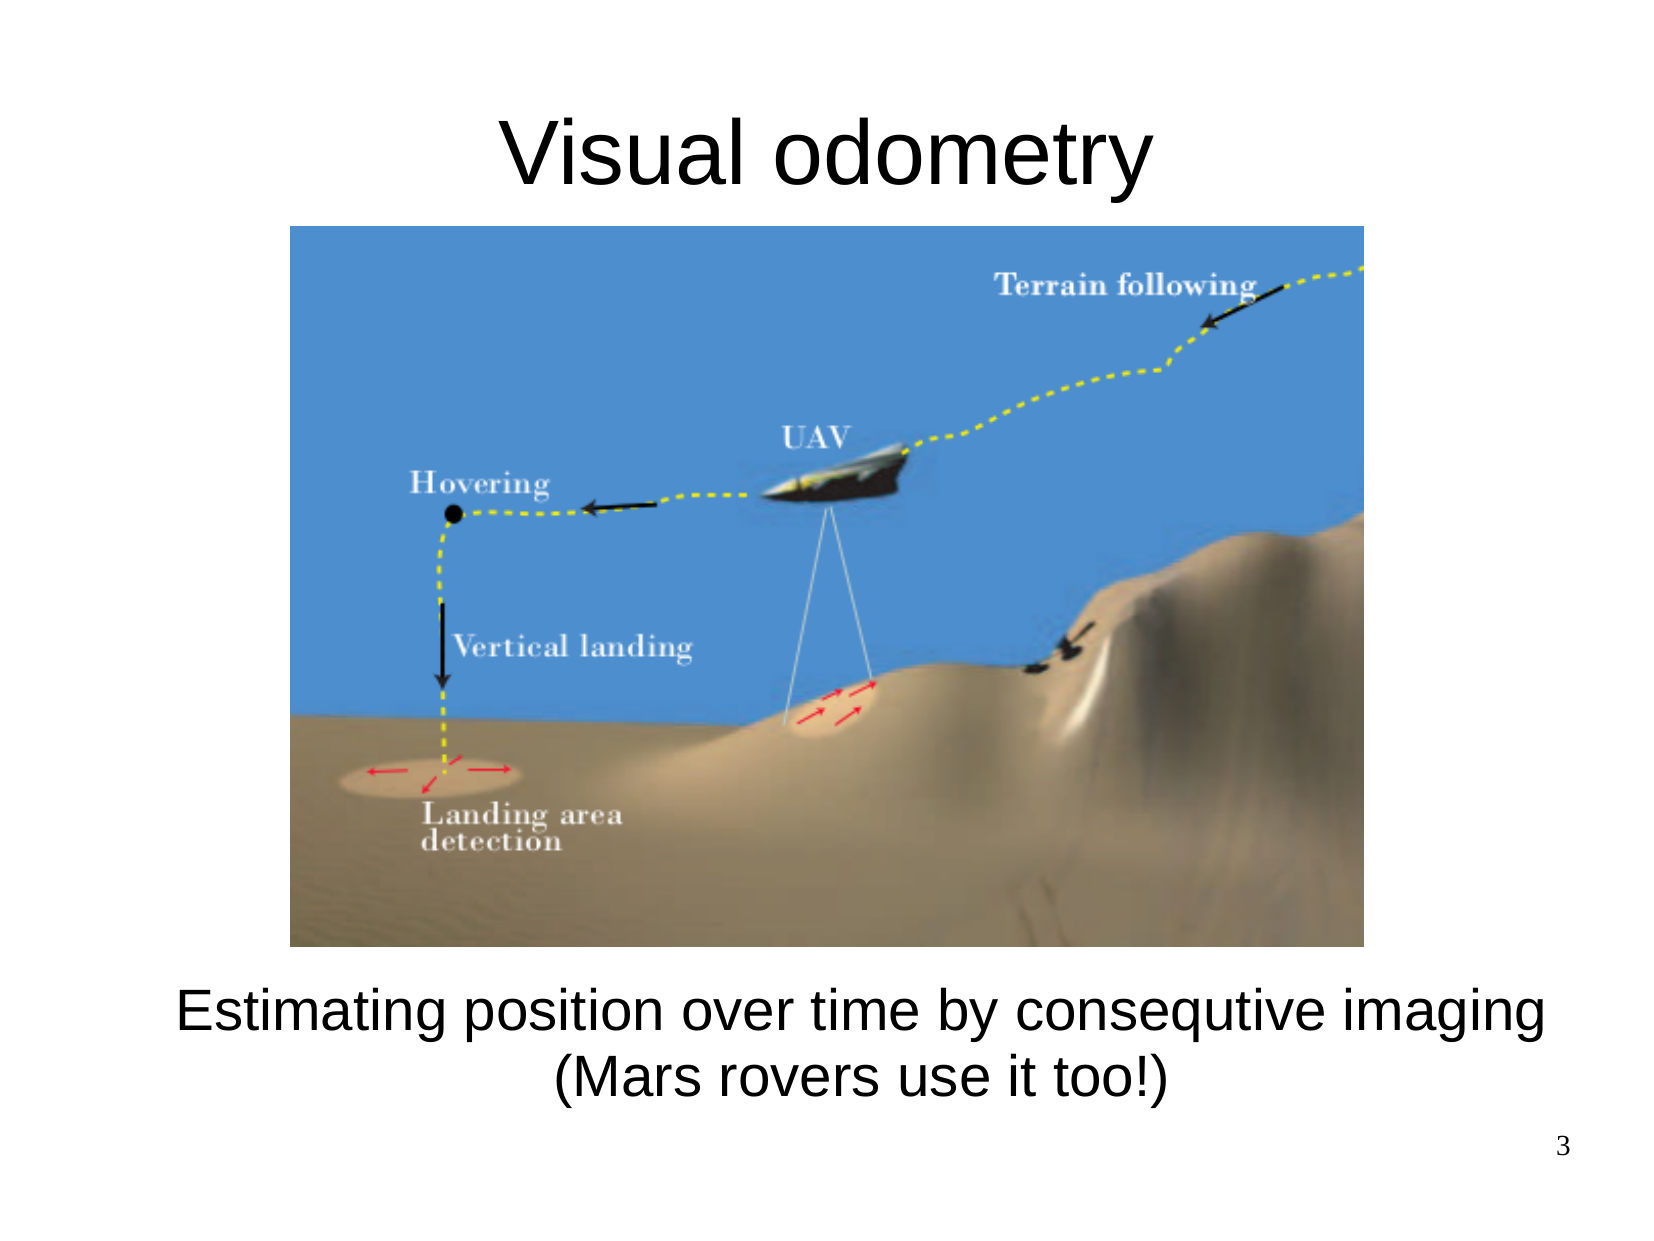

# Visual odometry
Estimating position over time by consequtive imaging (Mars rovers use it too!)
3